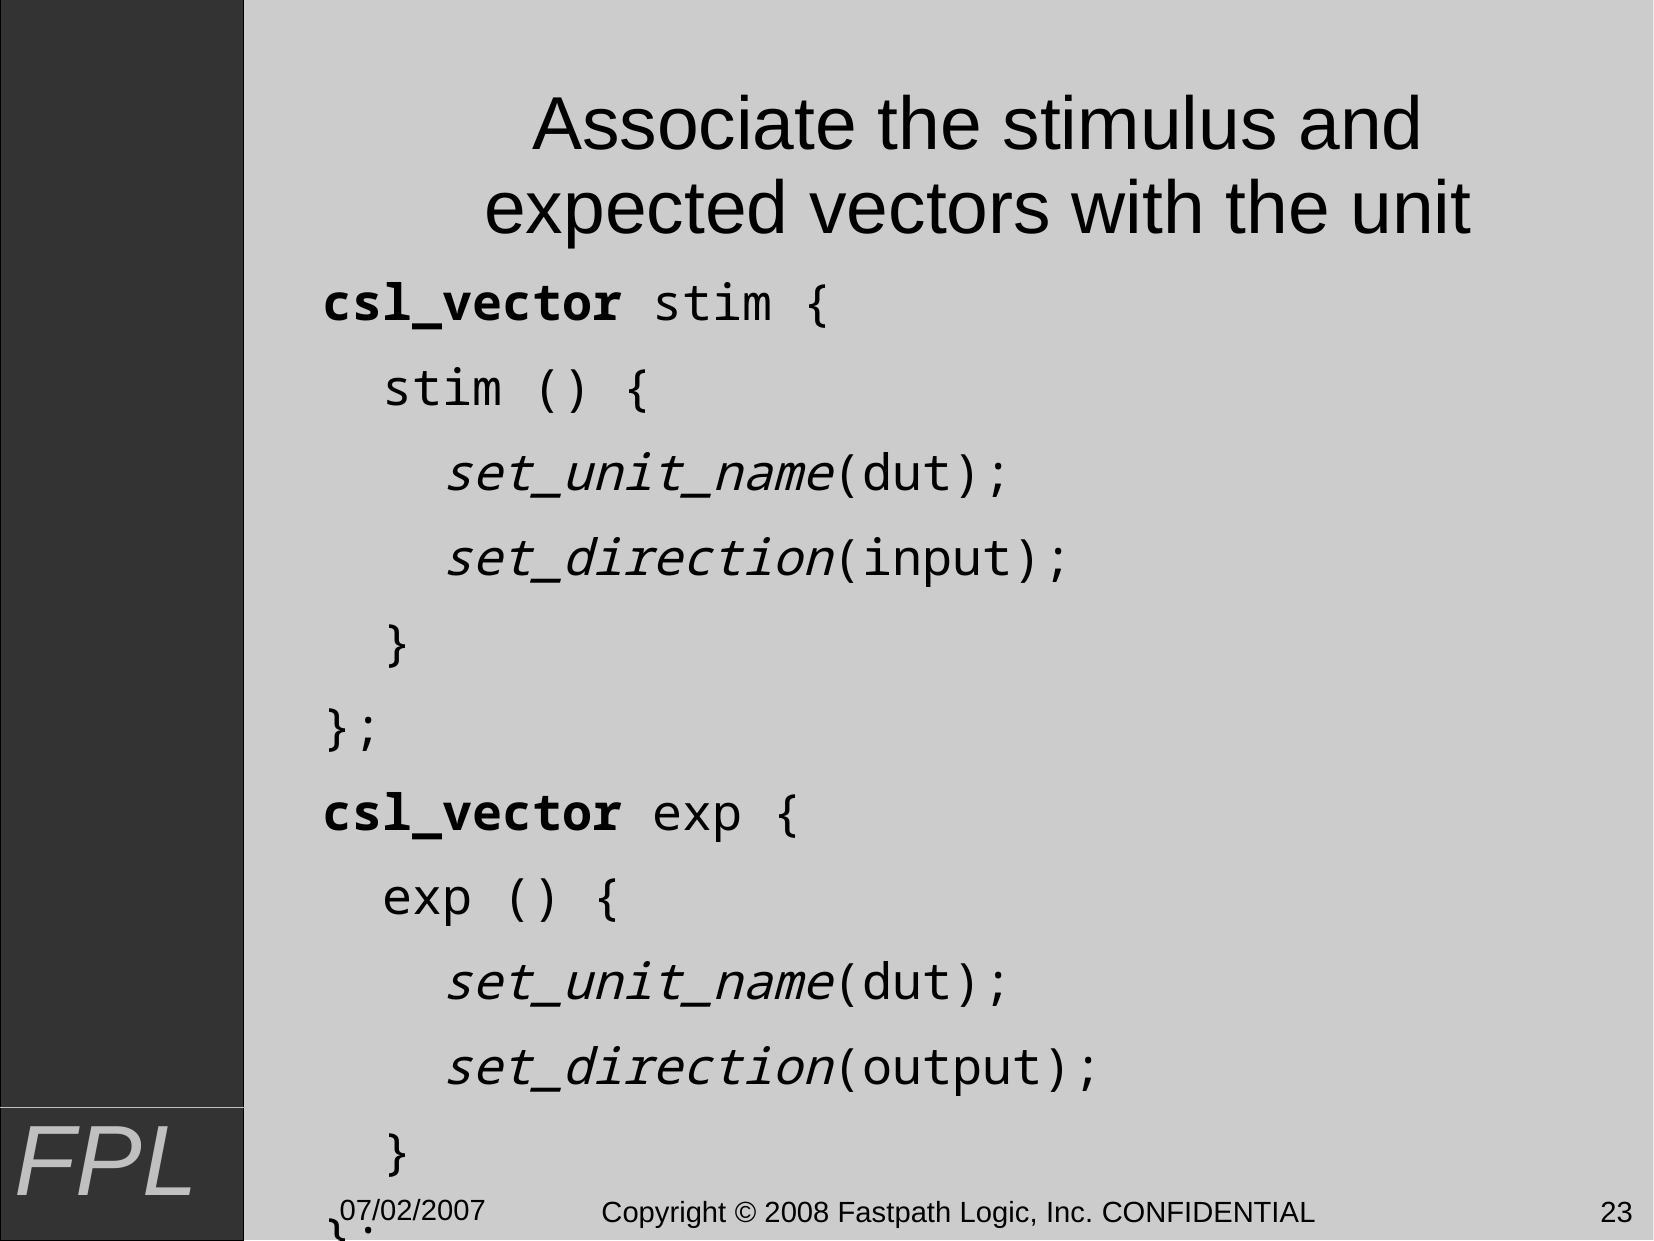

# Associate the stimulus and expected vectors with the unit
csl_vector stim {
 stim () {
 set_unit_name(dut);
 set_direction(input);
 }
};
csl_vector exp {
 exp () {
 set_unit_name(dut);
 set_direction(output);
 }
};
07/02/2007
23
© 2007 FASTPATH LOGIC INC.